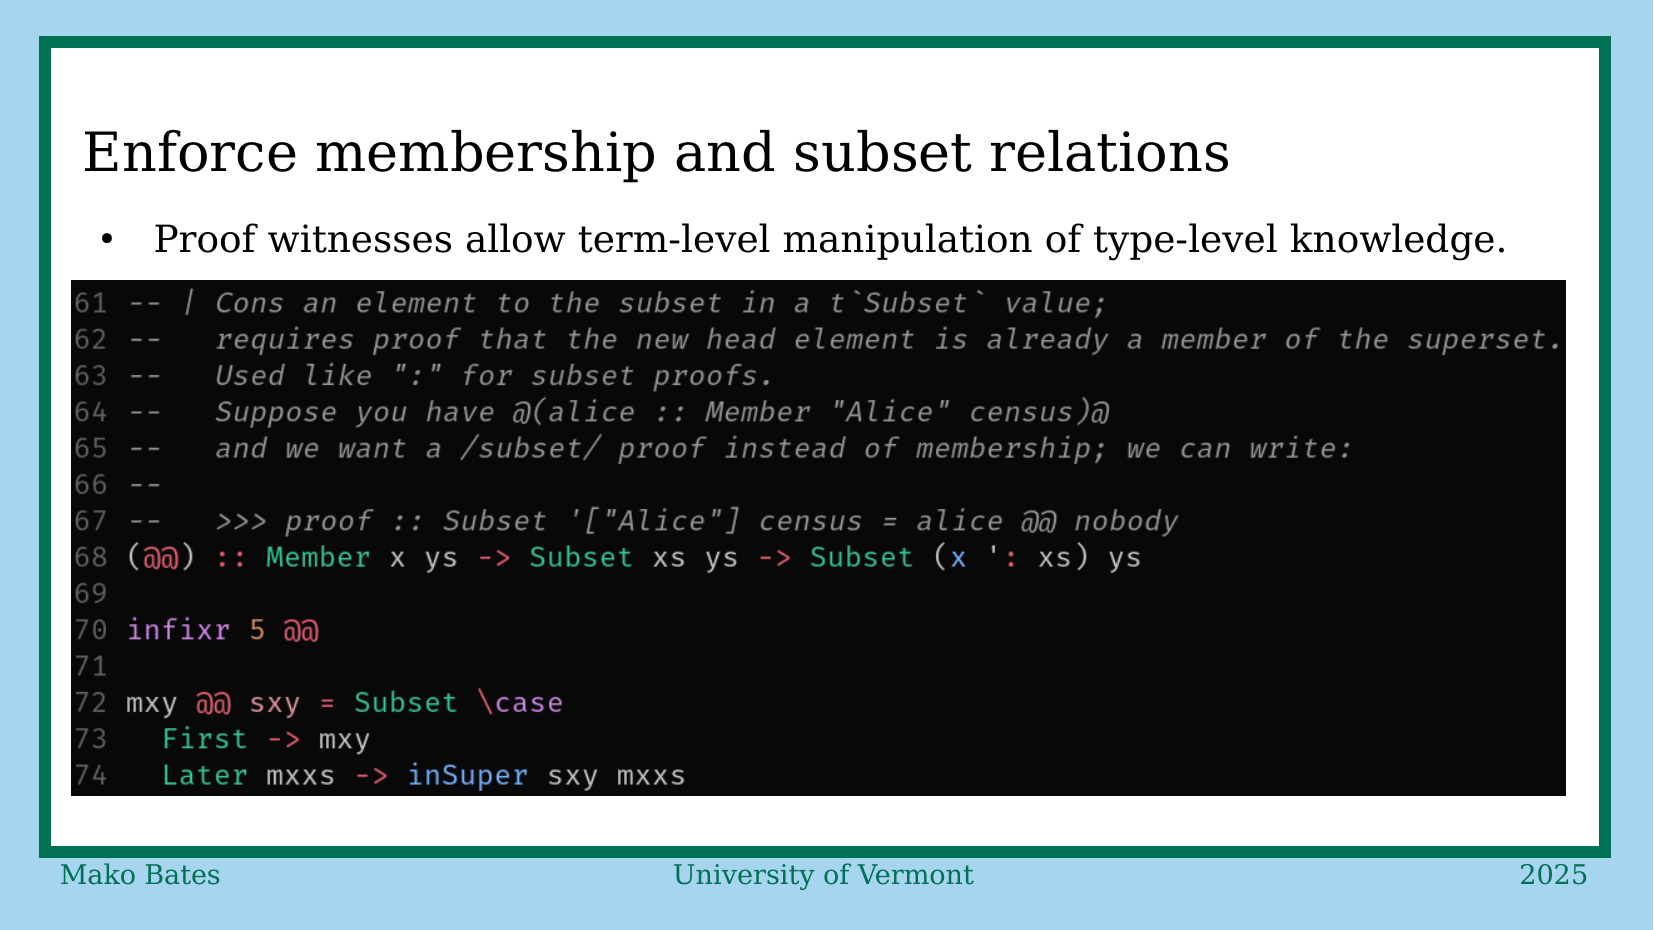

# Enforce membership and subset relations
Proof witnesses allow term-level manipulation of type-level knowledge.